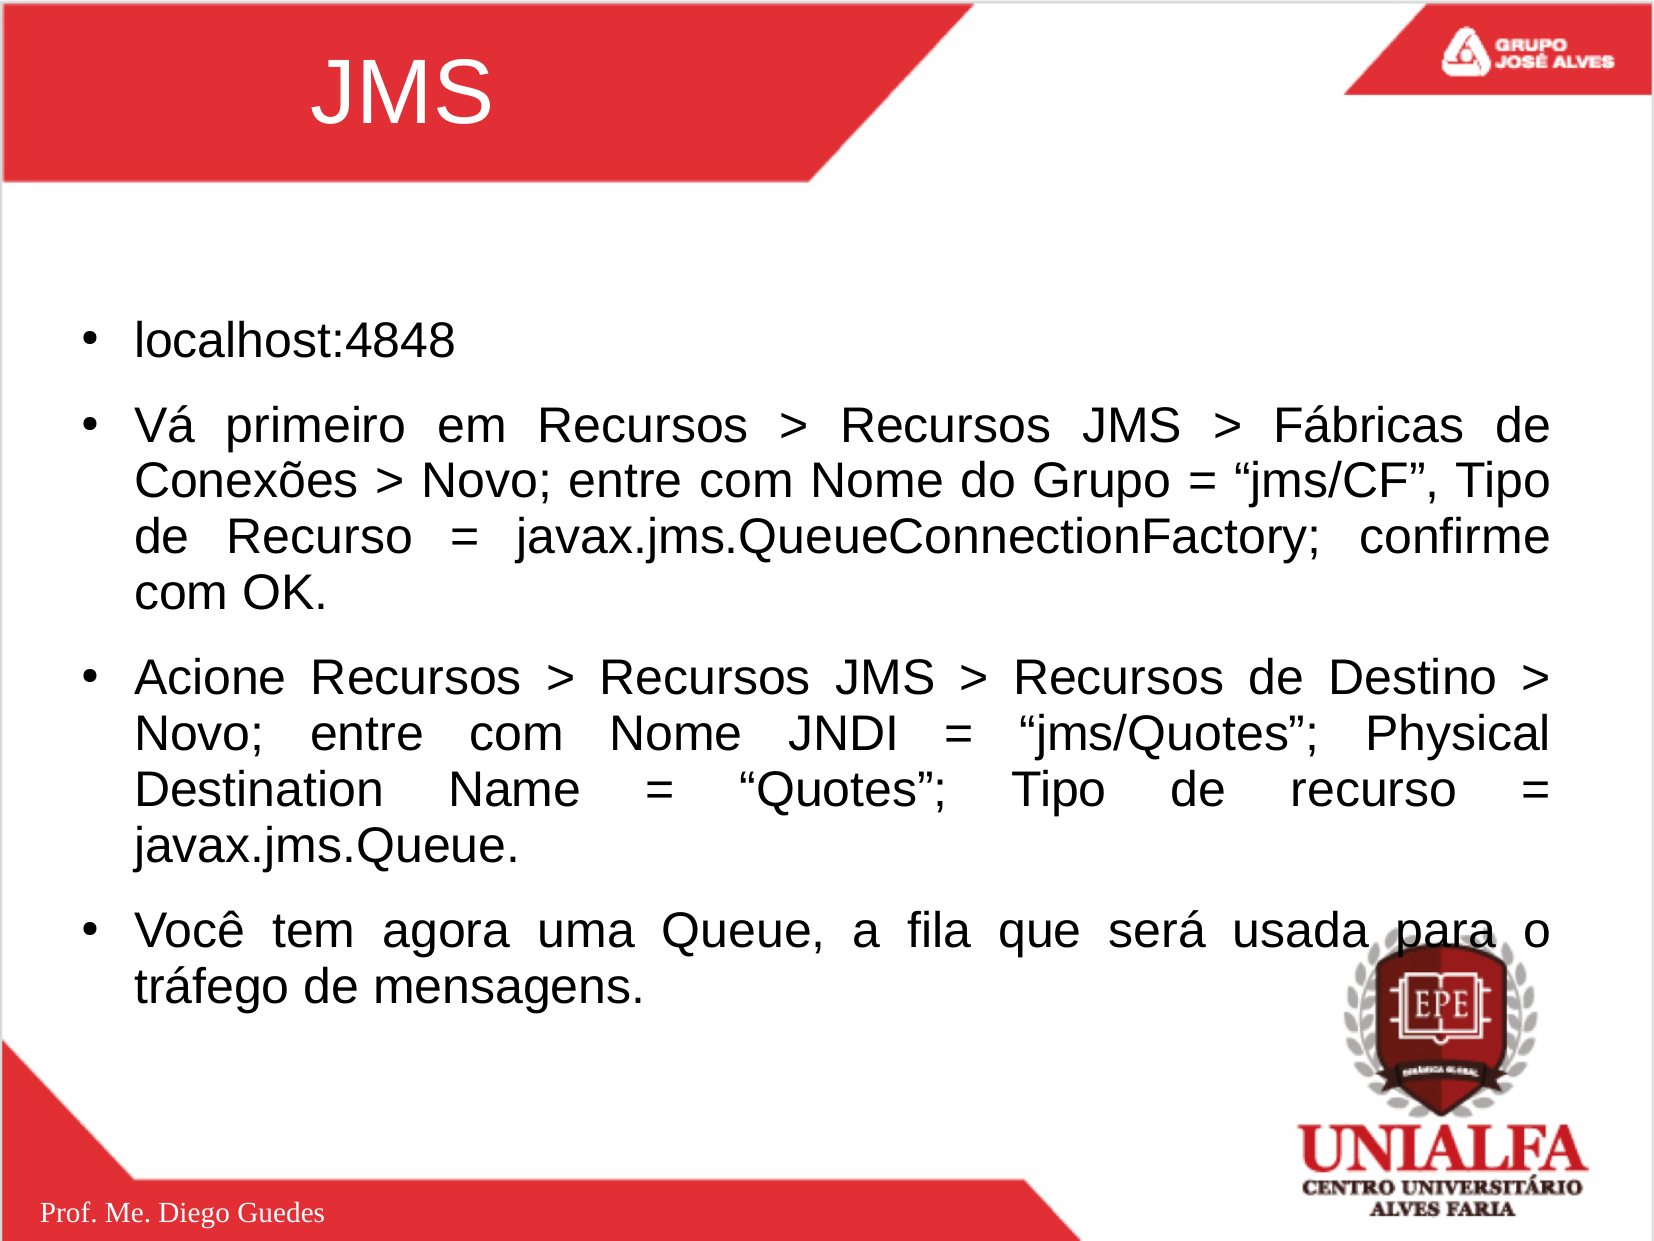

# JMS
localhost:4848
Vá primeiro em Recursos > Recursos JMS > Fábricas de Conexões > Novo; entre com Nome do Grupo = “jms/CF”, Tipo de Recurso = javax.jms.QueueConnectionFactory; confirme com OK.
Acione Recursos > Recursos JMS > Recursos de Destino > Novo; entre com Nome JNDI = “jms/Quotes”; Physical Destination Name = “Quotes”; Tipo de recurso = javax.jms.Queue.
Você tem agora uma Queue, a fila que será usada para o tráfego de mensagens.